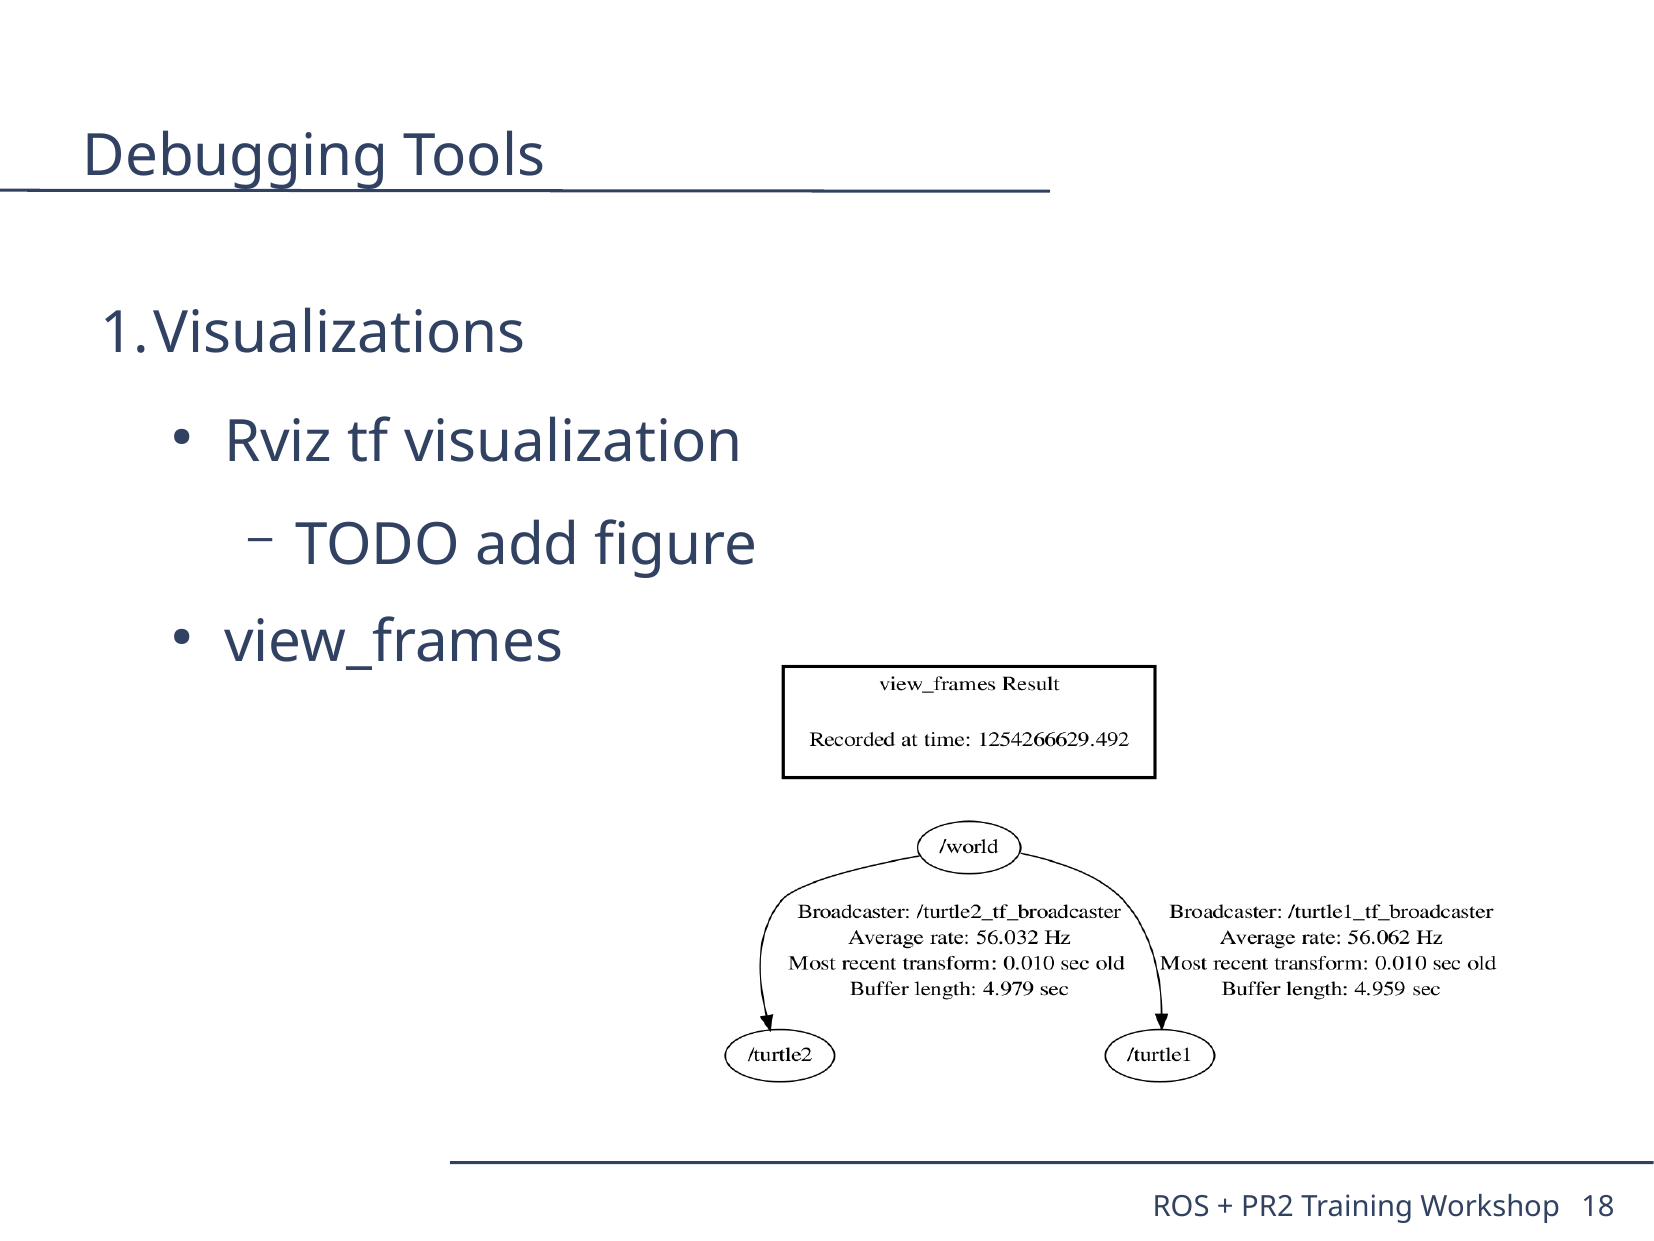

# Debugging Tools
Visualizations
Rviz tf visualization
TODO add figure
view_frames